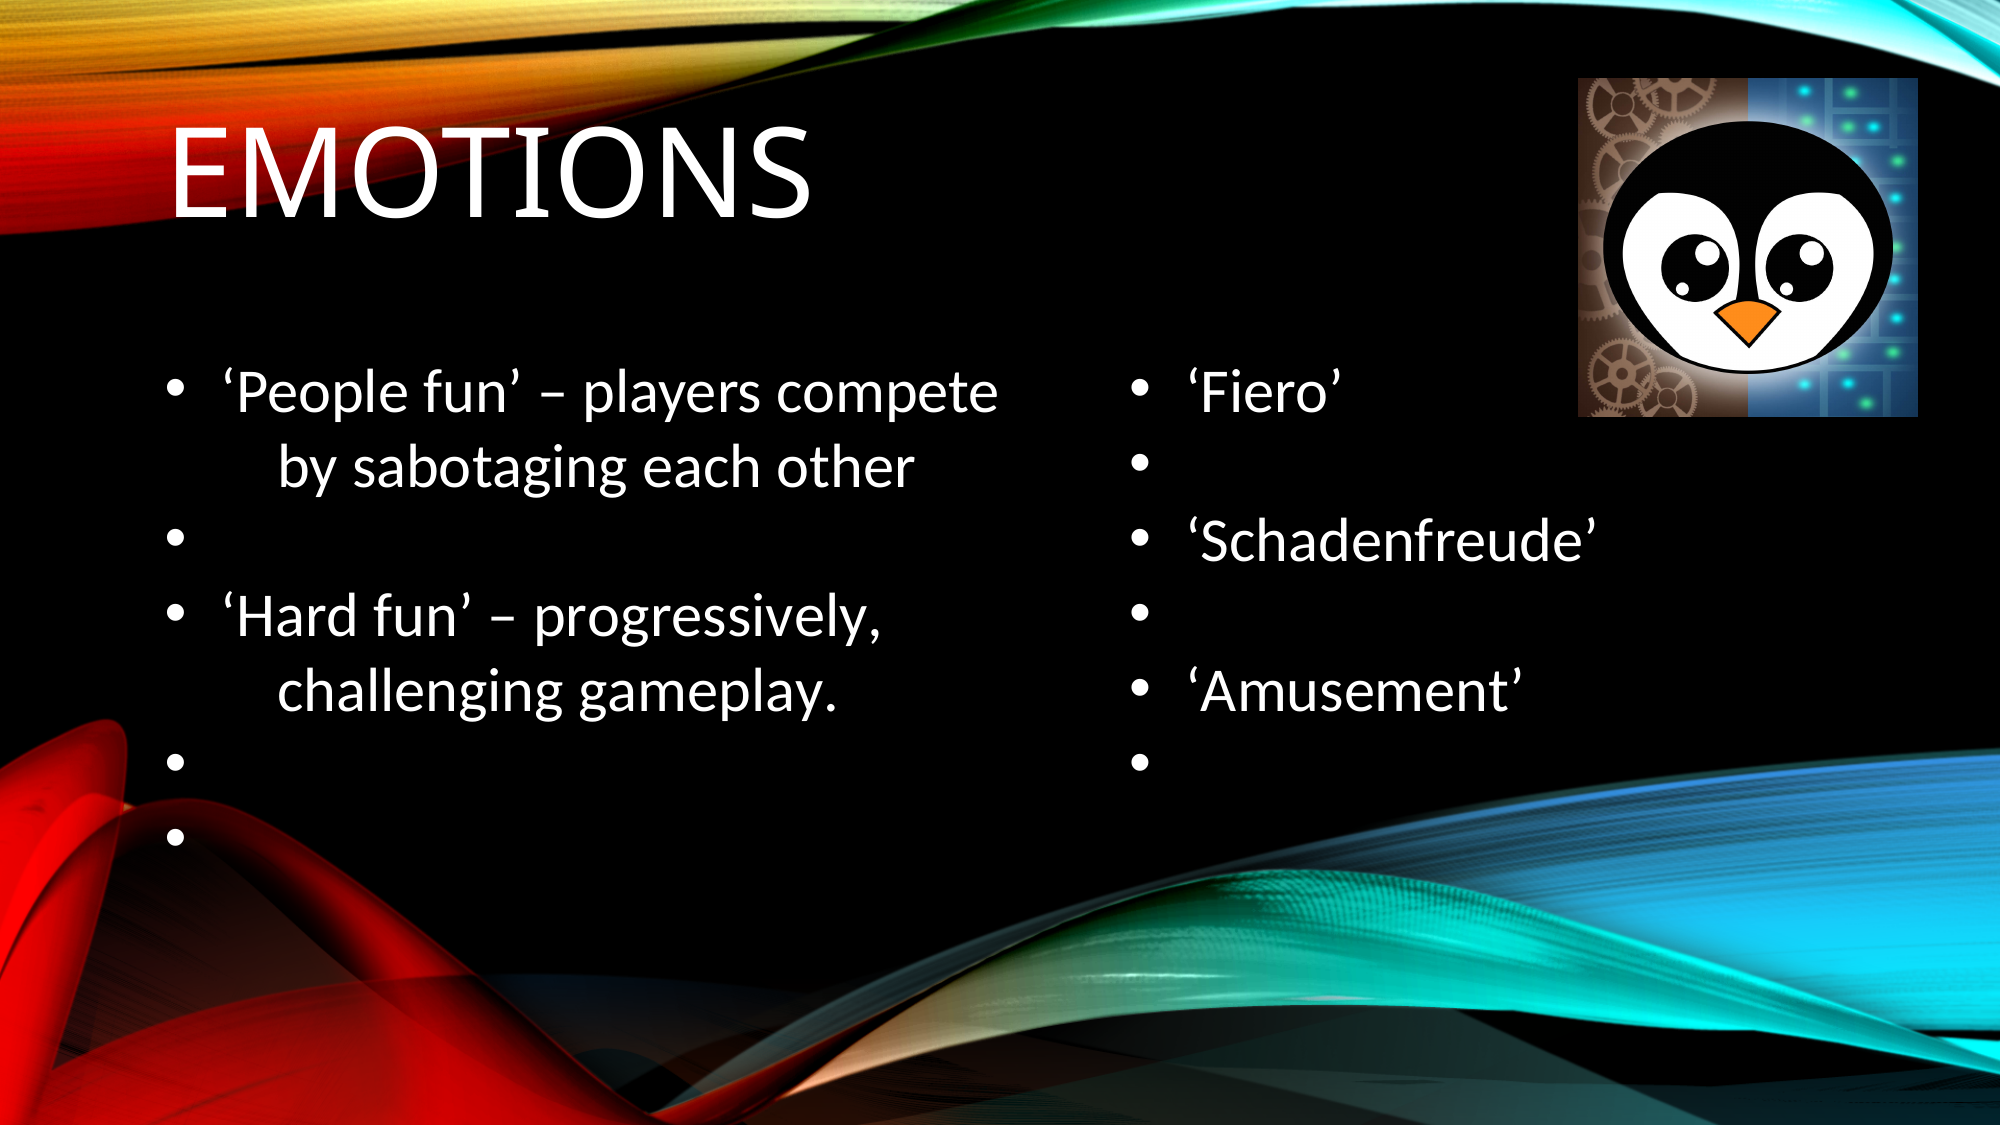

# eMOTIONS
‘People fun’ – players compete by sabotaging each other
‘Hard fun’ – progressively, challenging gameplay.
‘Fiero’
‘Schadenfreude’
‘Amusement’